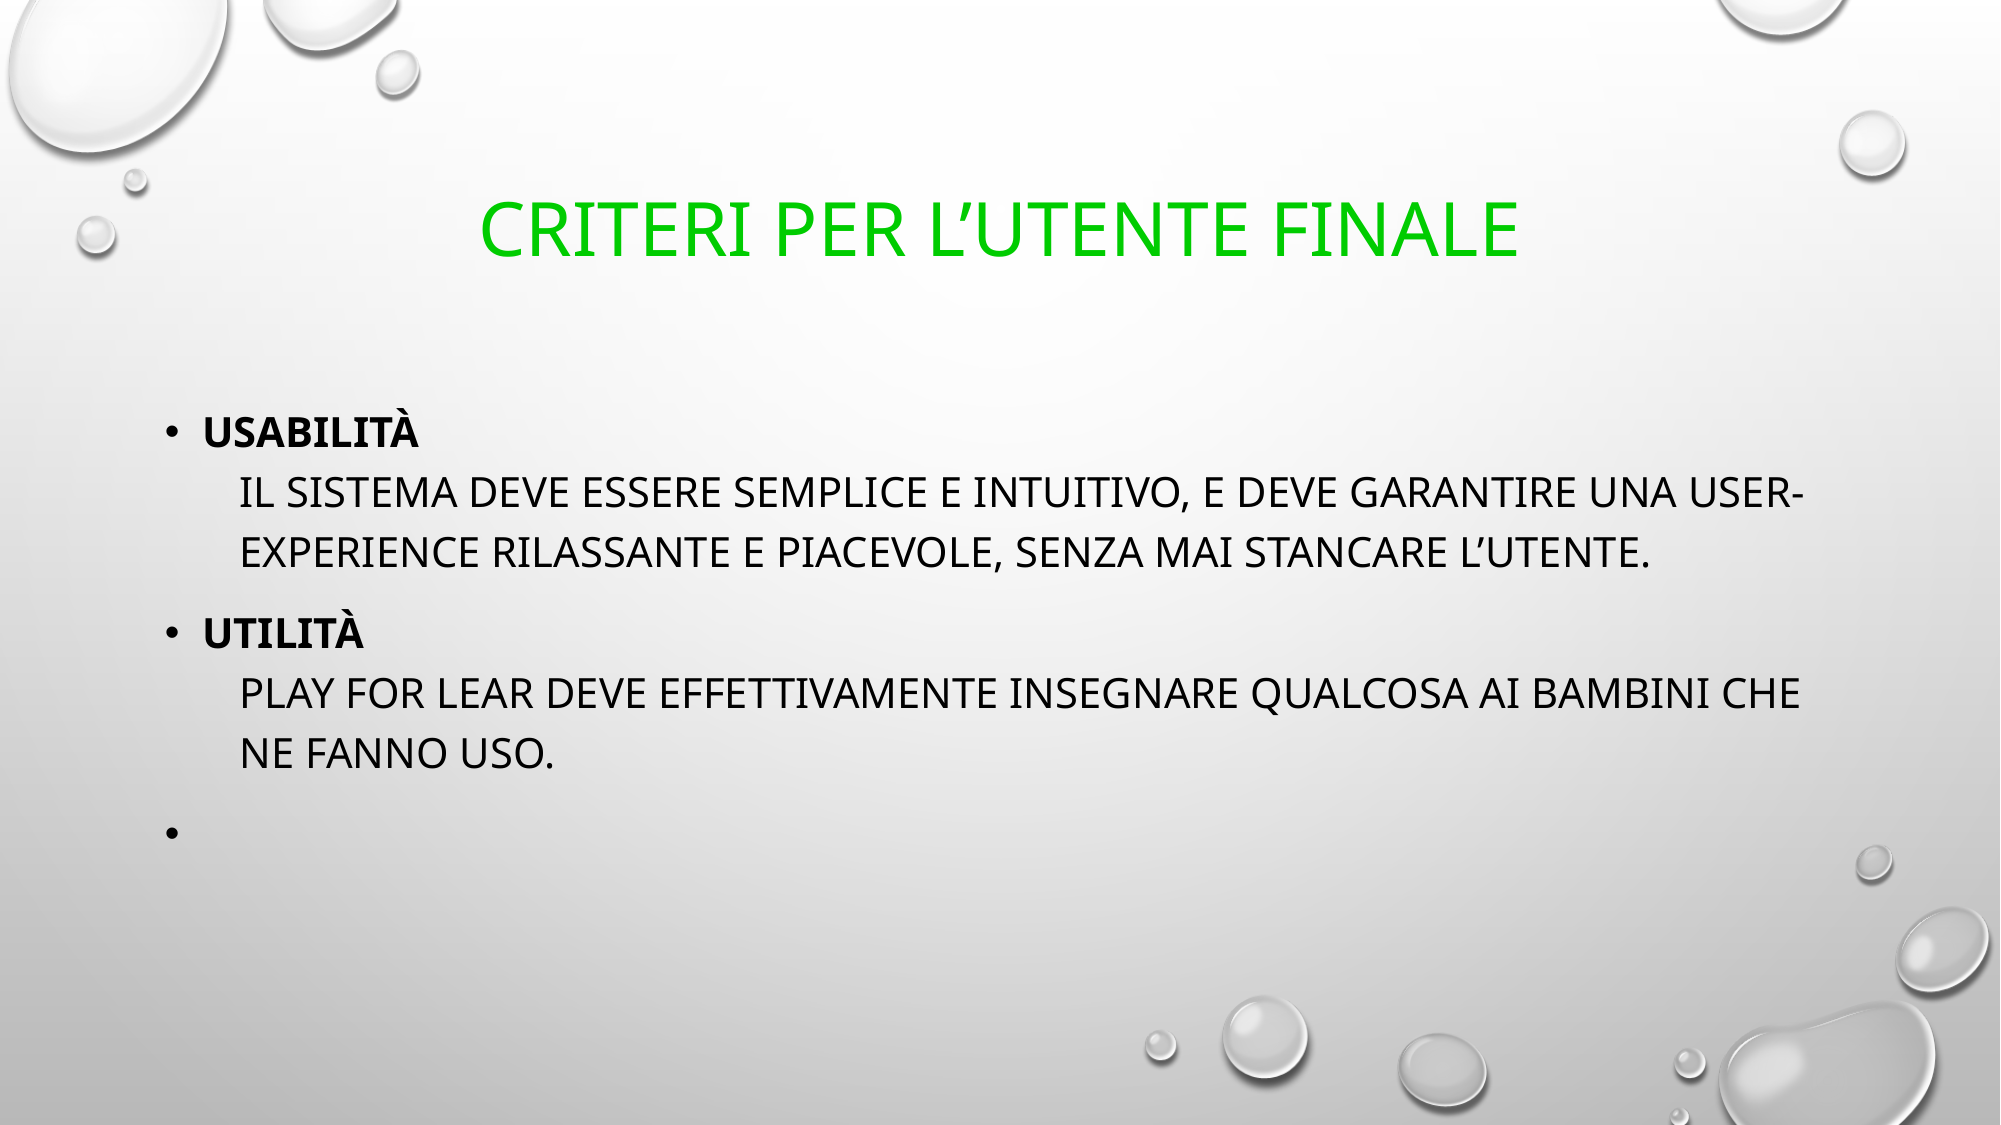

# Criteri per l’utente finale
Usabilità
Il sistema deve essere semplice e intuitivo, e deve garantire una user-experience rilassante e piacevole, senza mai stancare l’utente.
Utilità
Play For Lear deve effettivamente insegnare qualcosa ai bambini che ne fanno uso.